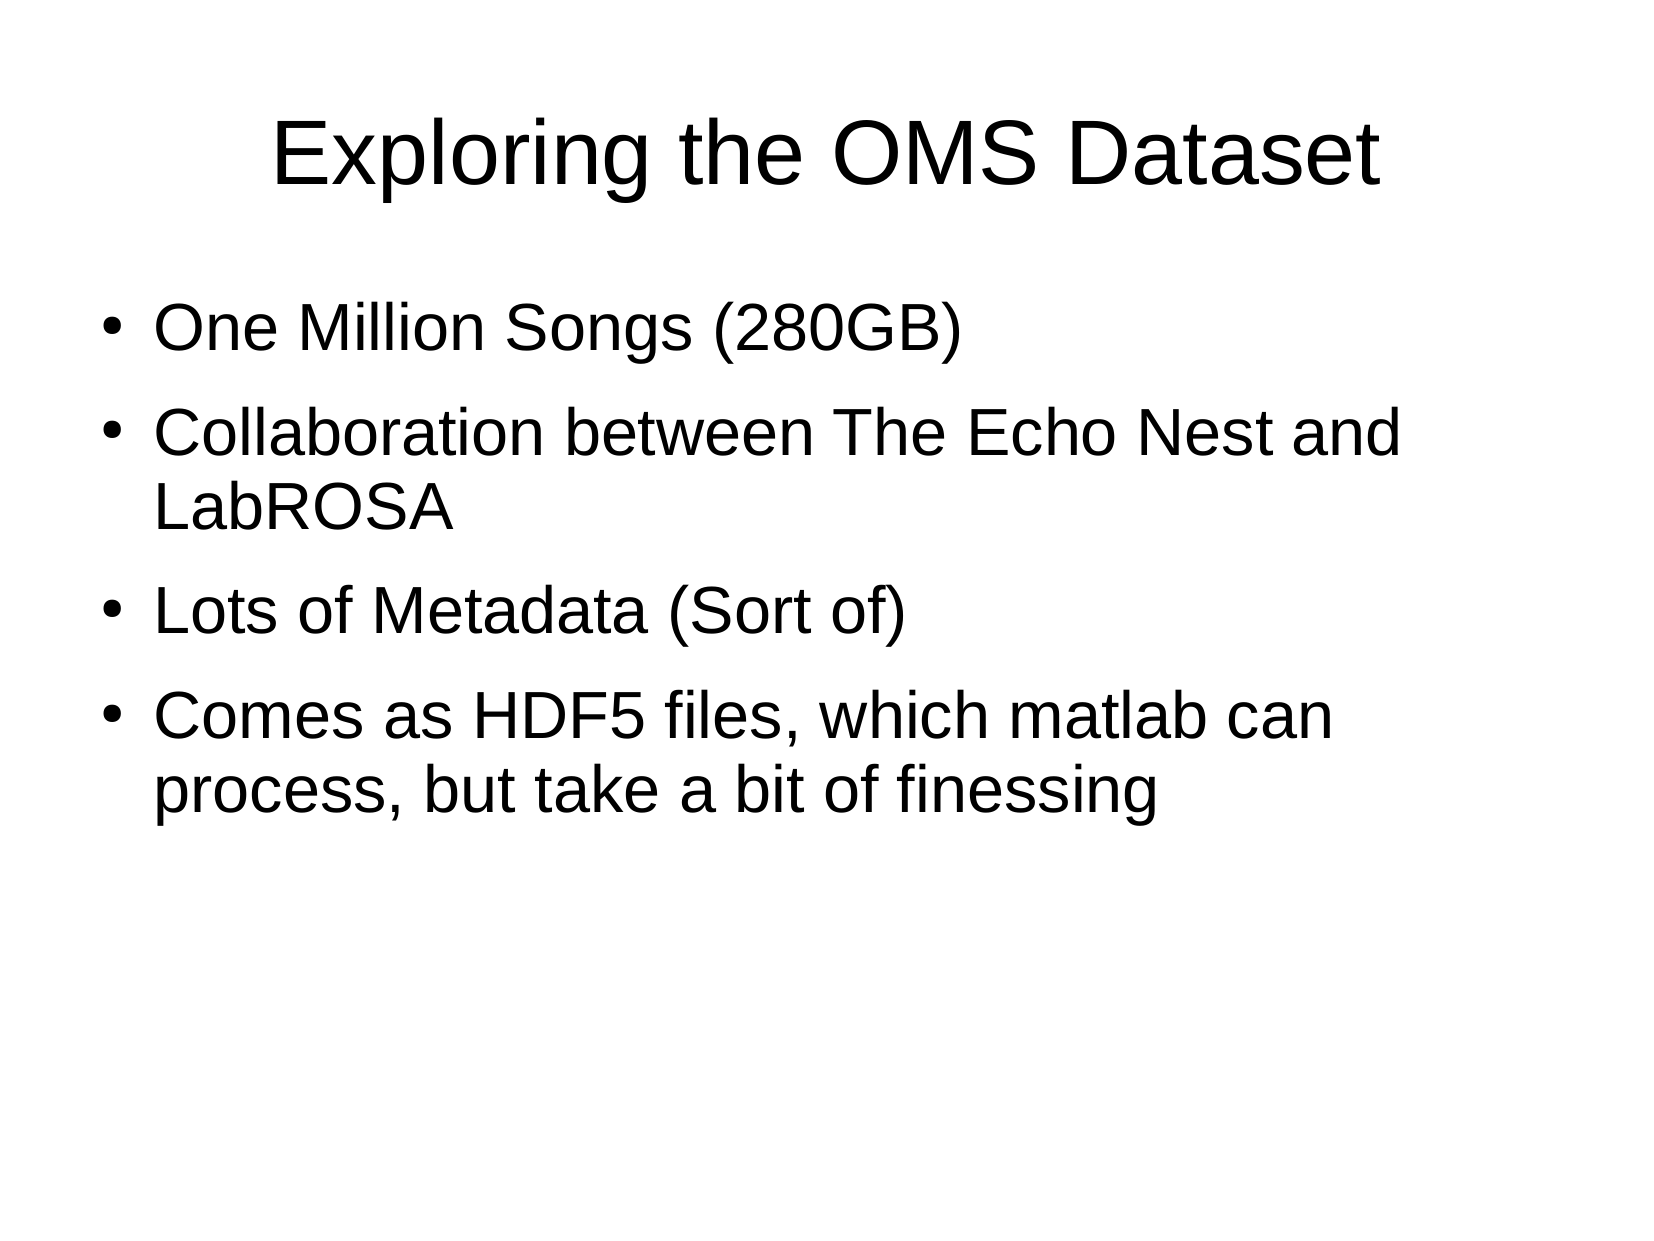

# Exploring the OMS Dataset
One Million Songs (280GB)
Collaboration between The Echo Nest and LabROSA
Lots of Metadata (Sort of)
Comes as HDF5 files, which matlab can process, but take a bit of finessing